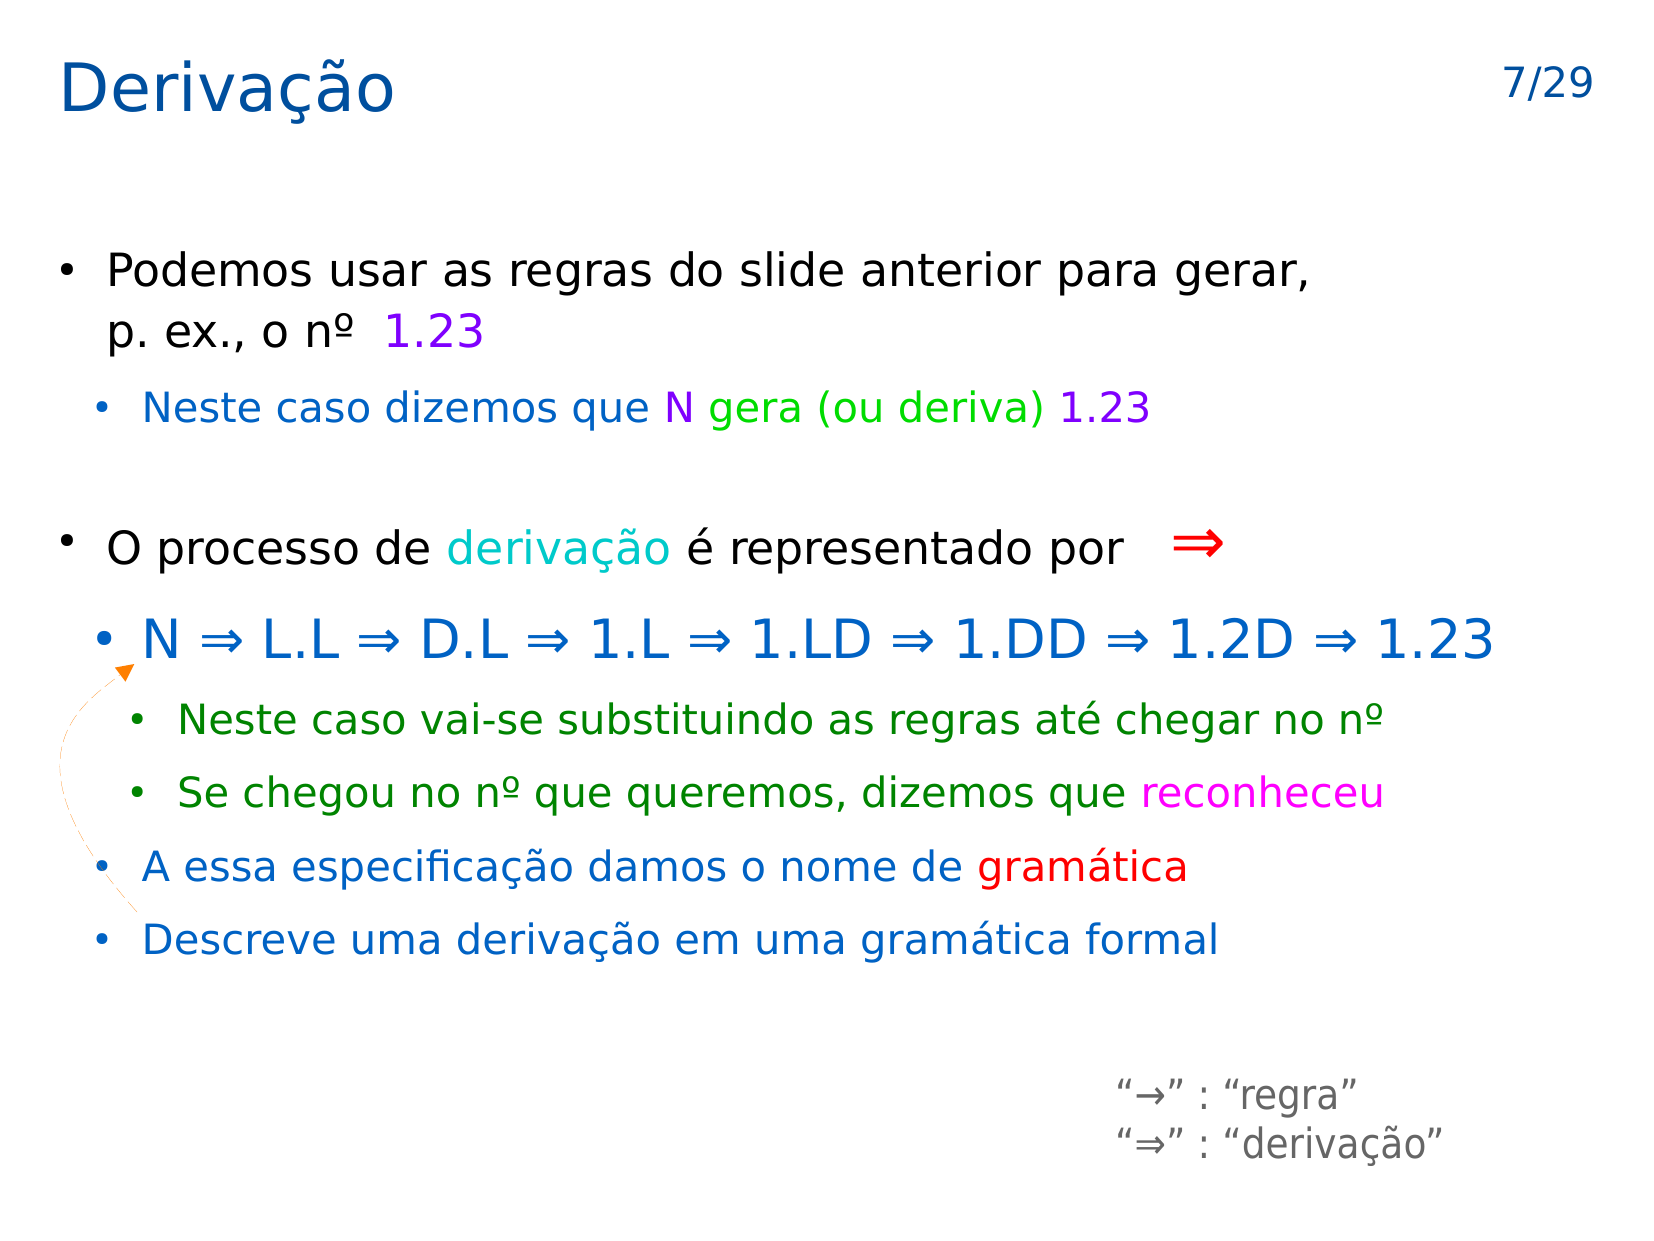

# Derivação
7
Podemos usar as regras do slide anterior para gerar,
p. ex., o nº 1.23
Neste caso dizemos que N gera (ou deriva) 1.23
O processo de derivação é representado por ⇒
N ⇒ L.L ⇒ D.L ⇒ 1.L ⇒ 1.LD ⇒ 1.DD ⇒ 1.2D ⇒ 1.23
Neste caso vai-se substituindo as regras até chegar no nº
Se chegou no nº que queremos, dizemos que reconheceu
A essa especificação damos o nome de gramática
Descreve uma derivação em uma gramática formal
“→” : “regra”
“⇒” : “derivação”